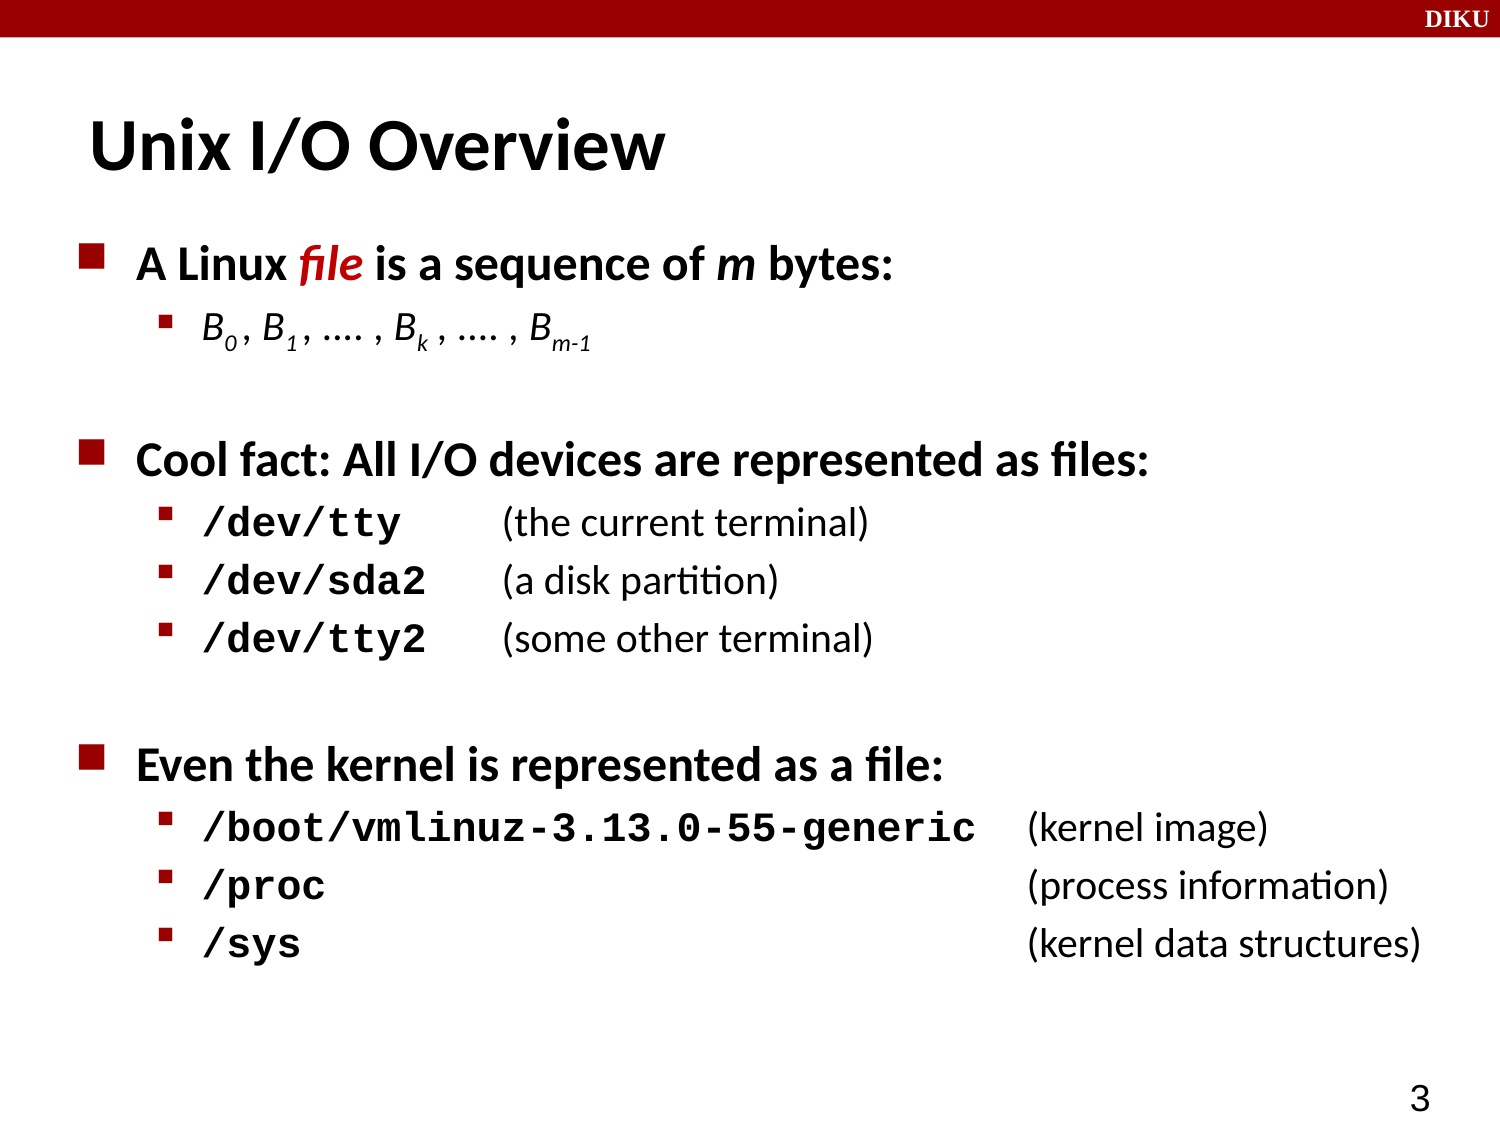

Unix I/O Overview
A Linux file is a sequence of m bytes:
B0 , B1 , .... , Bk , .... , Bm-1
Cool fact: All I/O devices are represented as files:
/dev/tty		(the current terminal)
/dev/sda2	(a disk partition)
/dev/tty2	(some other terminal)
Even the kernel is represented as a file:
/boot/vmlinuz-3.13.0-55-generic 	(kernel image)
/proc 	 	(process information)
/sys										(kernel data structures)